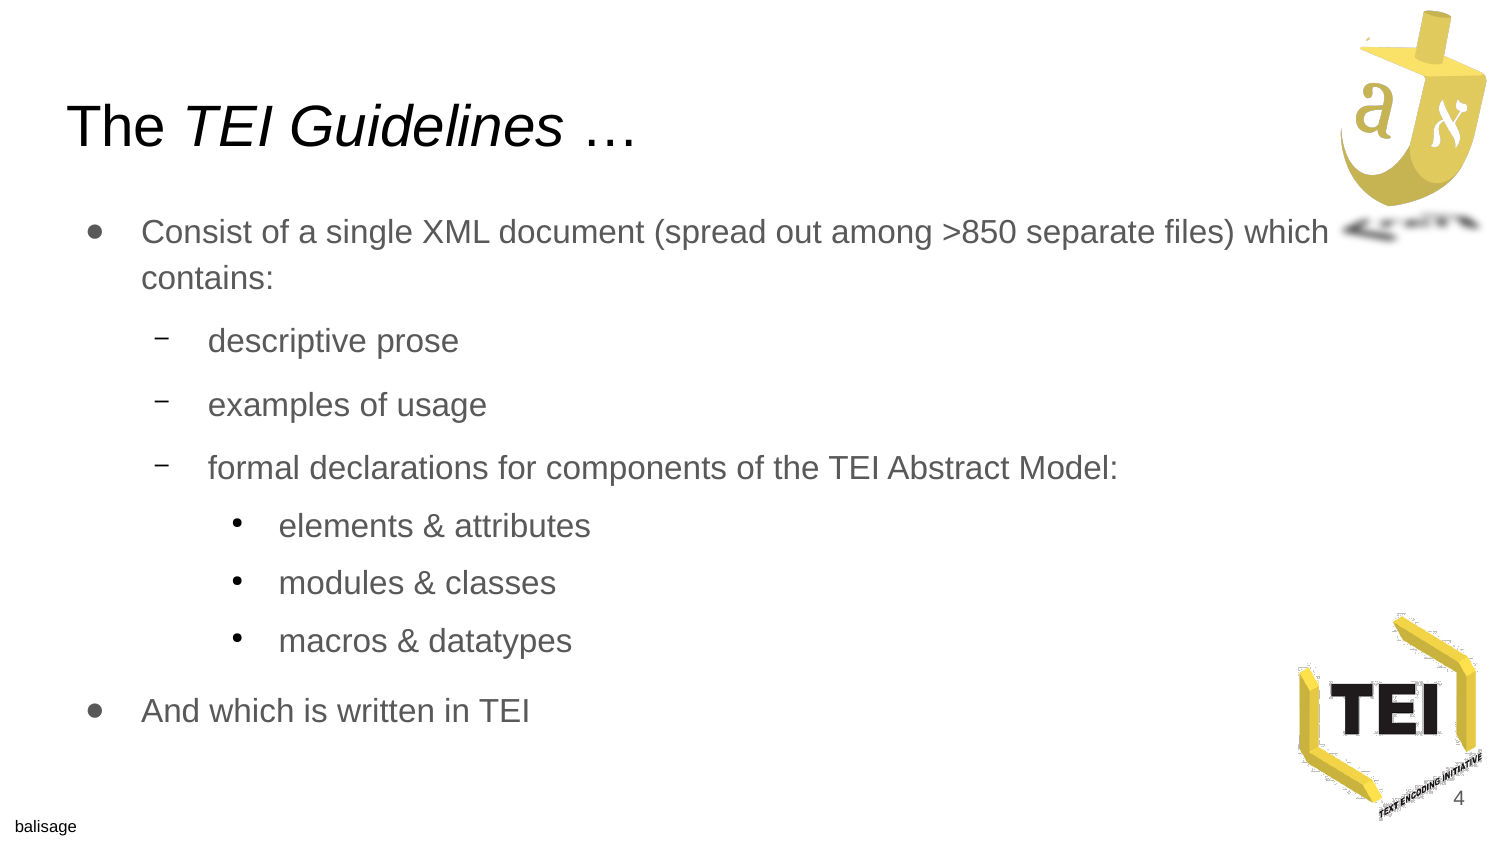

# The TEI Guidelines …
Consist of a single XML document (spread out among >850 separate files) which contains:
descriptive prose
examples of usage
formal declarations for components of the TEI Abstract Model:
elements & attributes
modules & classes
macros & datatypes
And which is written in TEI
balisage